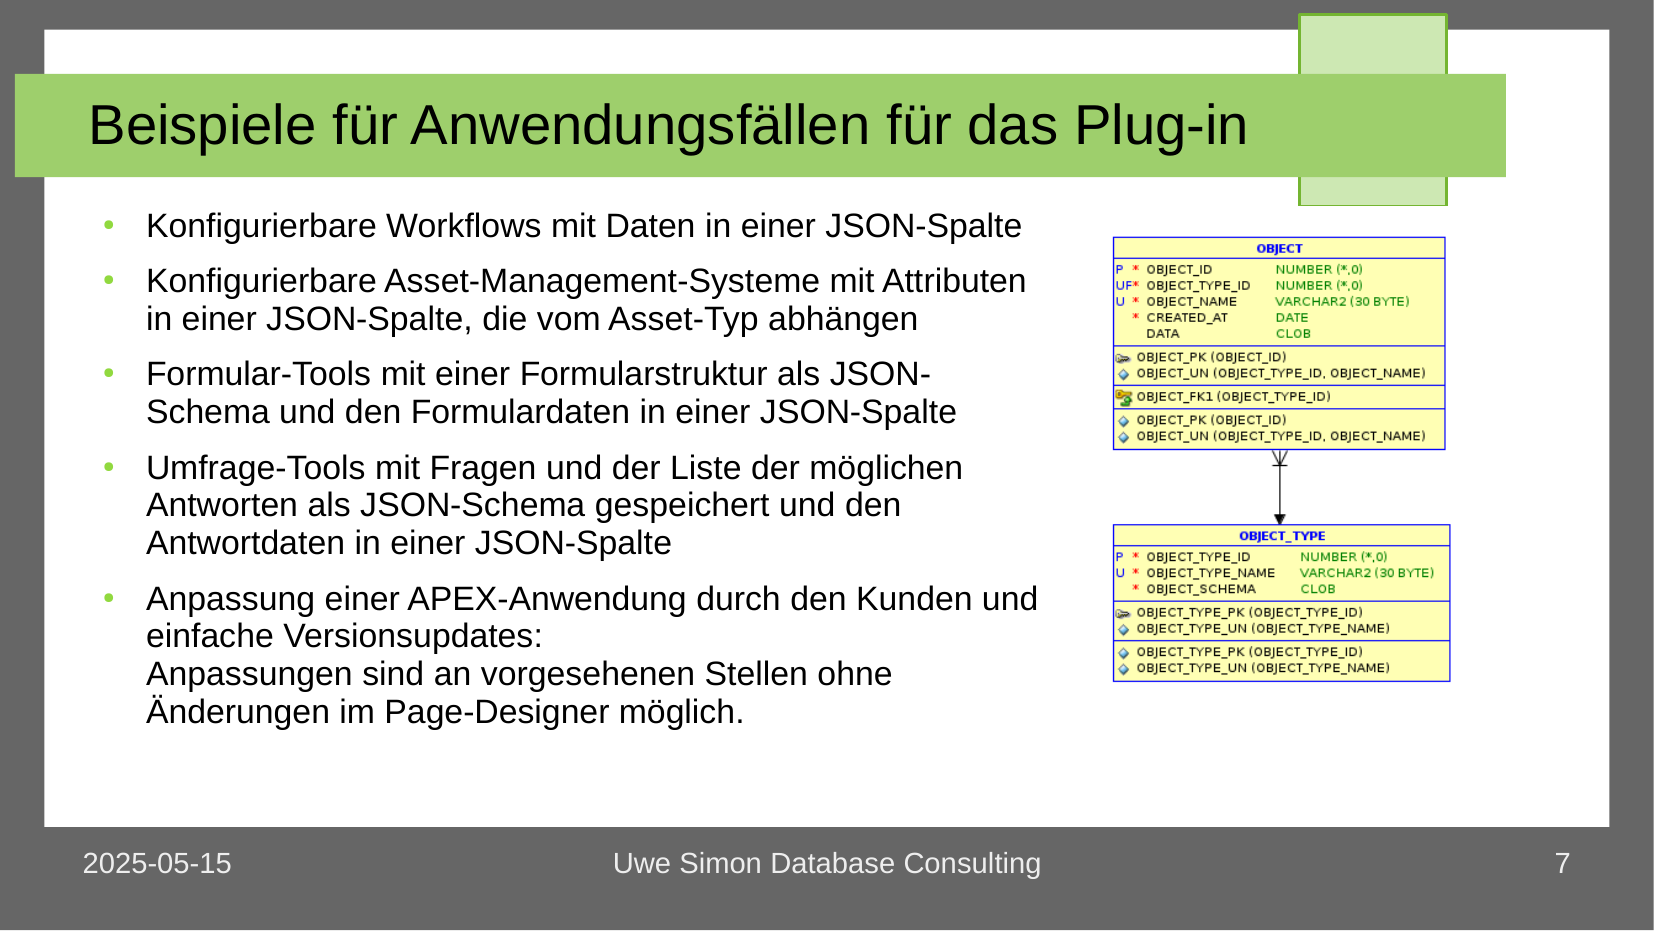

# Beispiele für Anwendungsfällen für das Plug-in
Konfigurierbare Workflows mit Daten in einer JSON-Spalte
Konfigurierbare Asset-Management-Systeme mit Attributen in einer JSON-Spalte, die vom Asset-Typ abhängen
Formular-Tools mit einer Formularstruktur als JSON-Schema und den Formulardaten in einer JSON-Spalte
Umfrage-Tools mit Fragen und der Liste der möglichen Antworten als JSON-Schema gespeichert und den Antwortdaten in einer JSON-Spalte
Anpassung einer APEX-Anwendung durch den Kunden und einfache Versionsupdates:
Anpassungen sind an vorgesehenen Stellen ohne Änderungen im Page-Designer möglich.
2024-04-24
Uwe Simon Database Consulting
7